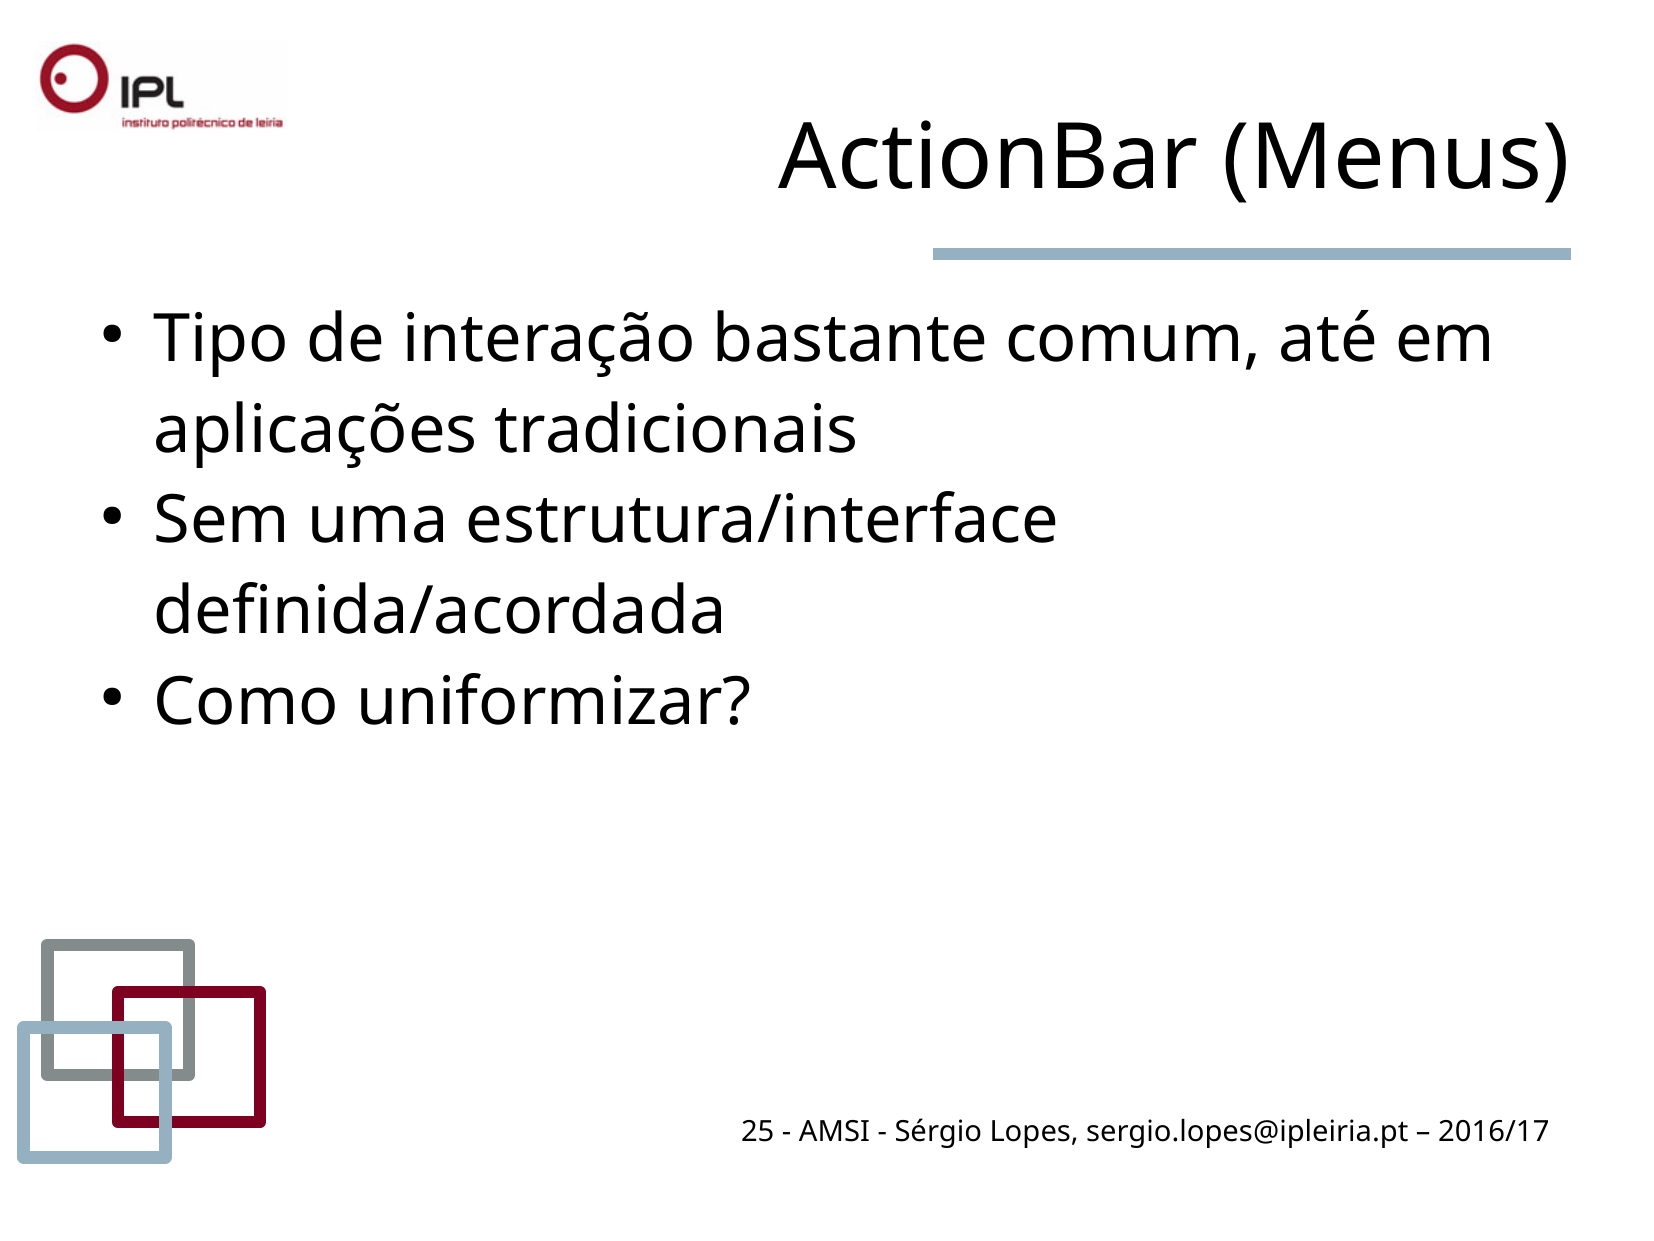

# ActionBar (Menus)
Tipo de interação bastante comum, até em aplicações tradicionais
Sem uma estrutura/interface definida/acordada
Como uniformizar?
25 - AMSI - Sérgio Lopes, sergio.lopes@ipleiria.pt – 2016/17